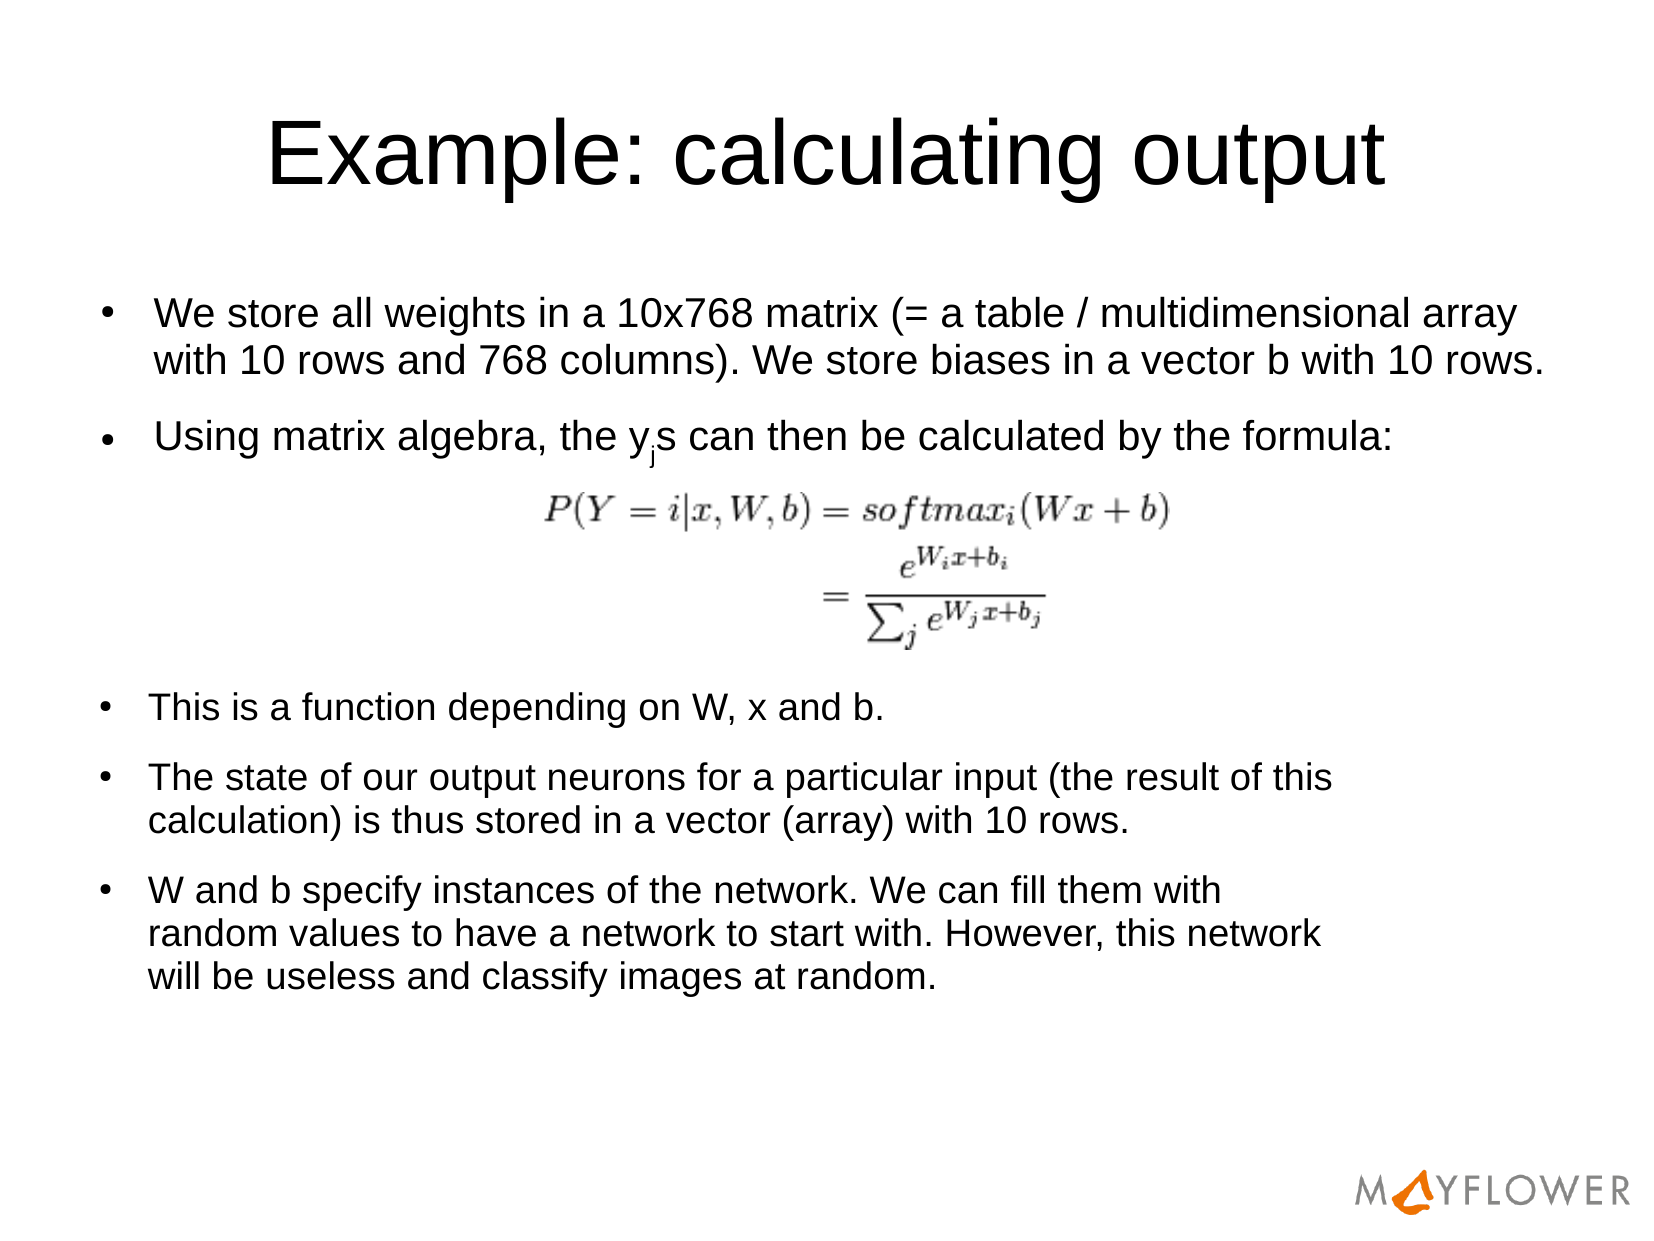

# Example: calculating output
We store all weights in a 10x768 matrix (= a table / multidimensional array with 10 rows and 768 columns). We store biases in a vector b with 10 rows.
Using matrix algebra, the yjs can then be calculated by the formula:
This is a function depending on W, x and b.
The state of our output neurons for a particular input (the result of this calculation) is thus stored in a vector (array) with 10 rows.
W and b specify instances of the network. We can fill them with random values to have a network to start with. However, this network will be useless and classify images at random.